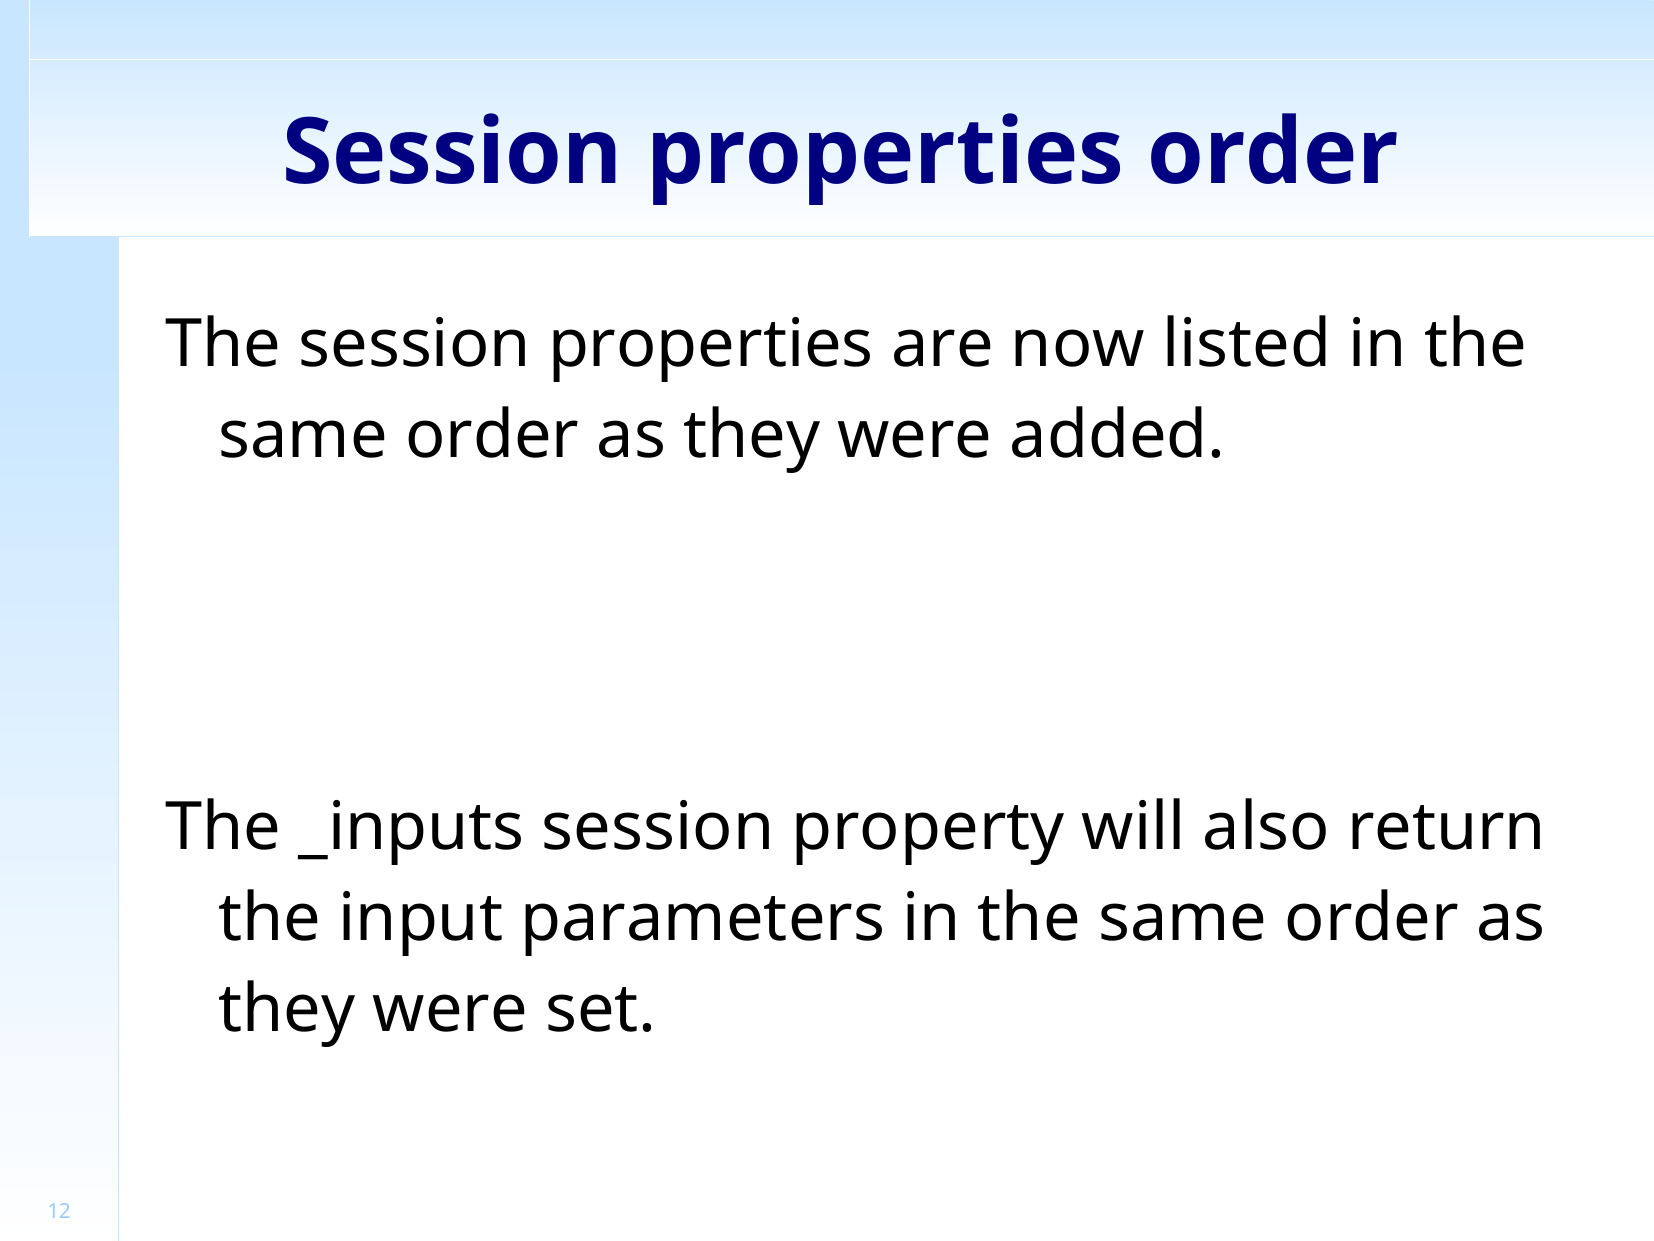

# Session properties order
The session properties are now listed in the same order as they were added.
The _inputs session property will also return the input parameters in the same order as they were set.